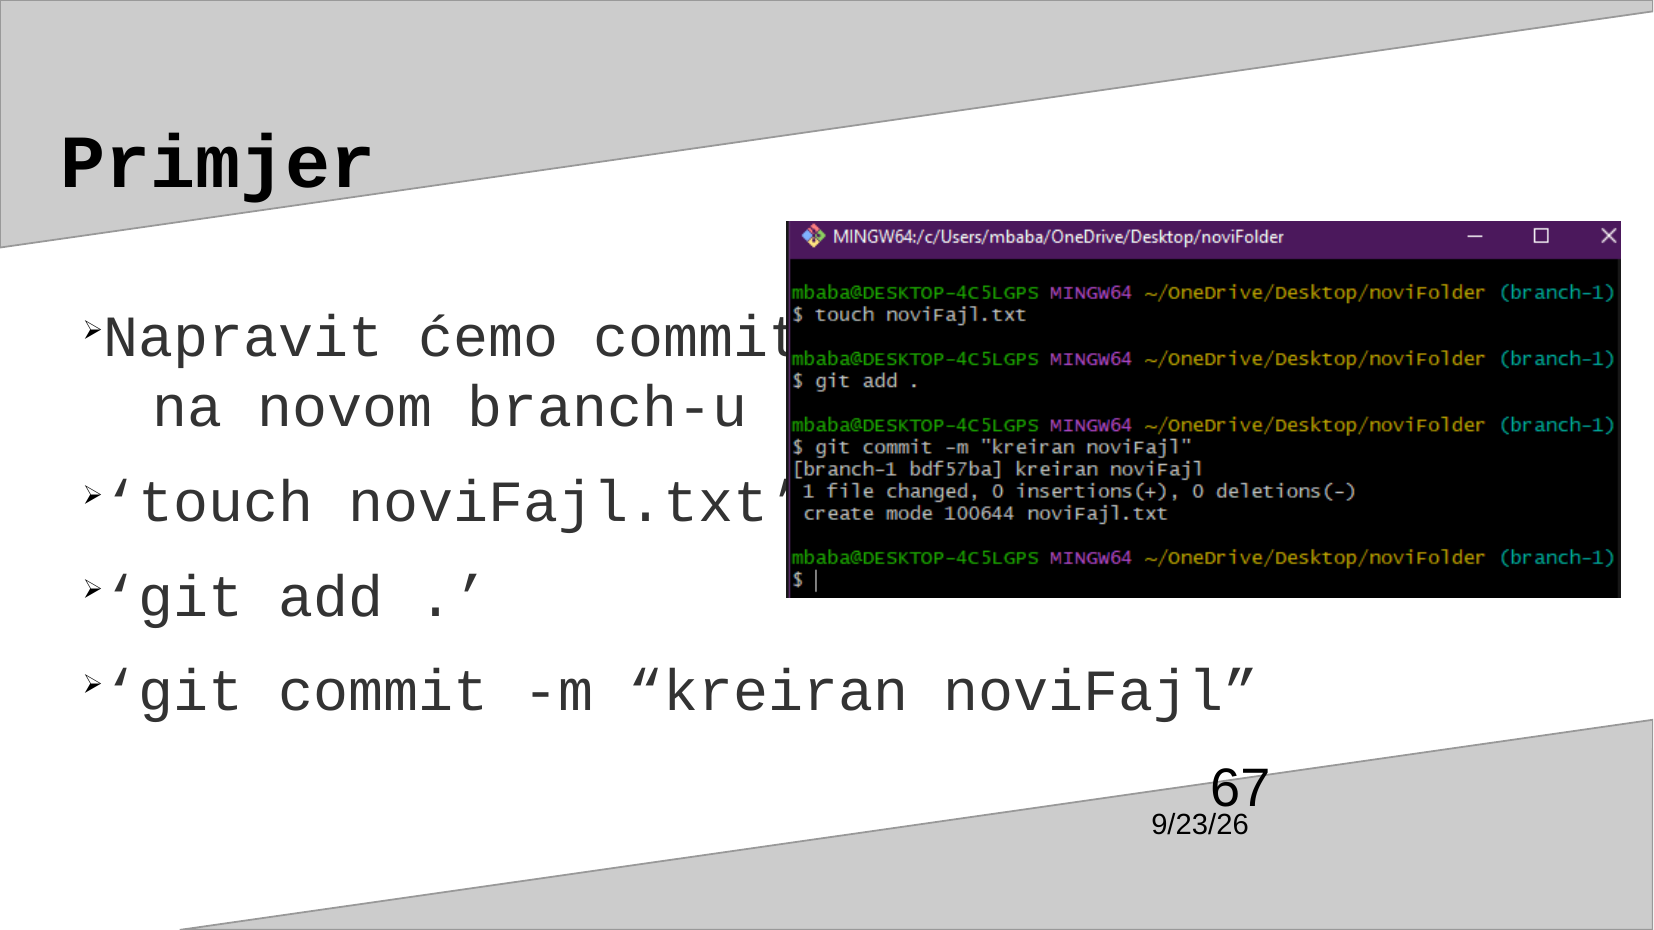

Primjer
# Napravit ćemo commit na novom branch-u
‘touch noviFajl.txt’
‘git add .’
‘git commit -m “kreiran noviFajl”